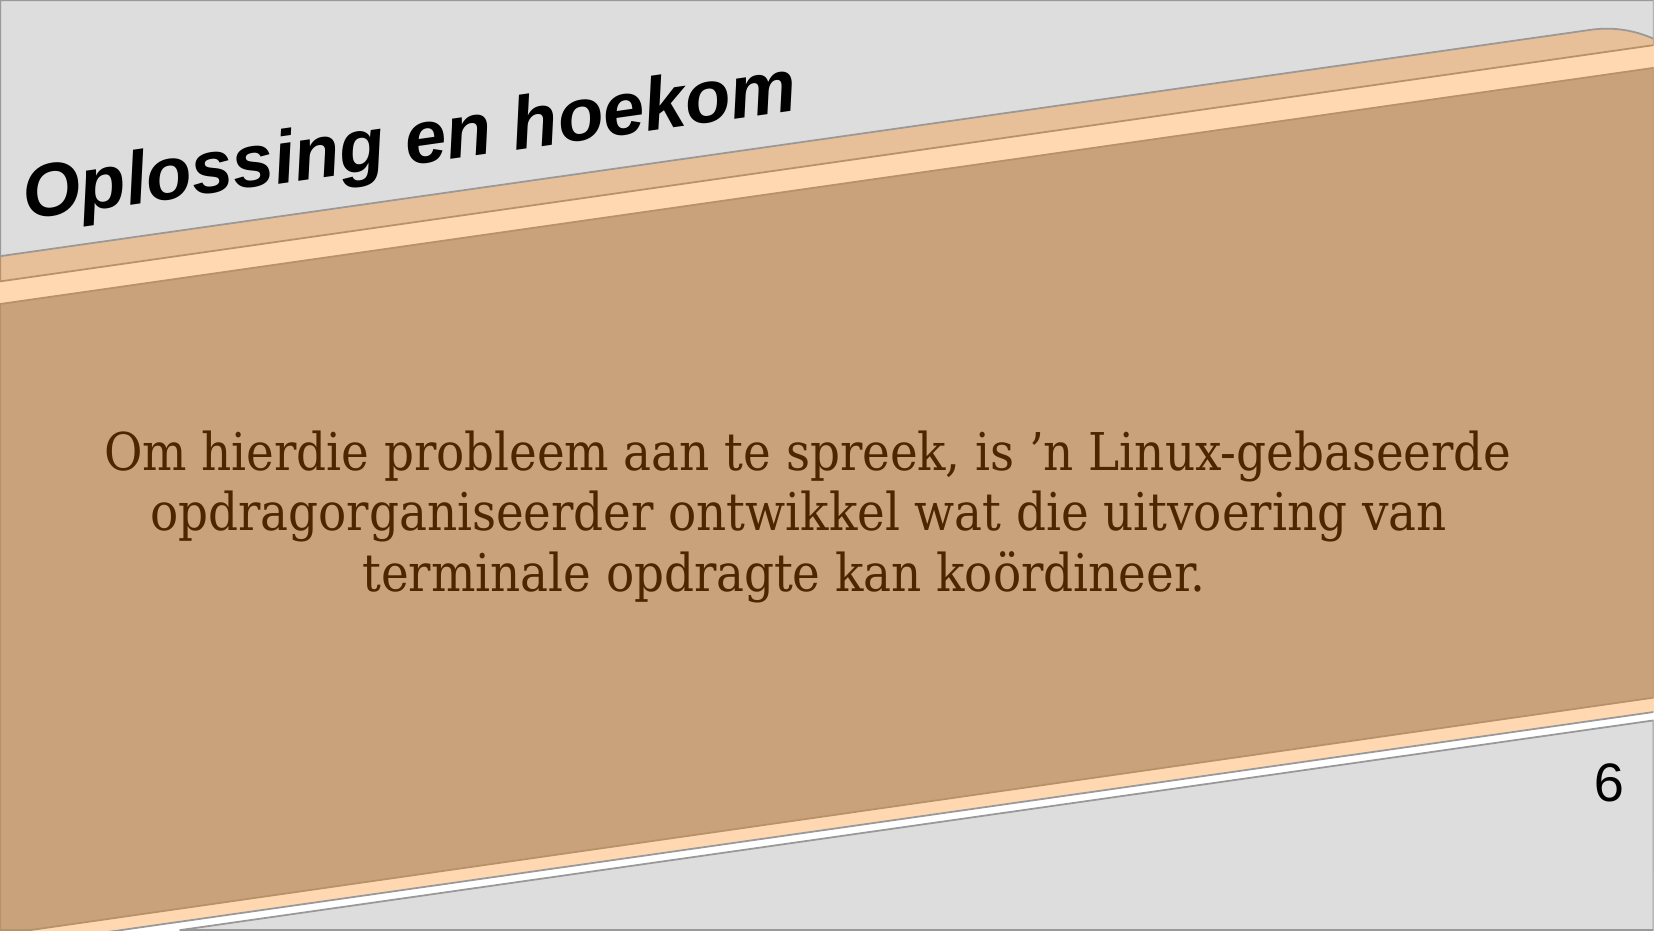

# Oplossing en hoekom
Om hierdie probleem aan te spreek, is ’n Linux-gebaseerde opdragorganiseerder ontwikkel wat die uitvoering van terminale opdragte kan koördineer.
6